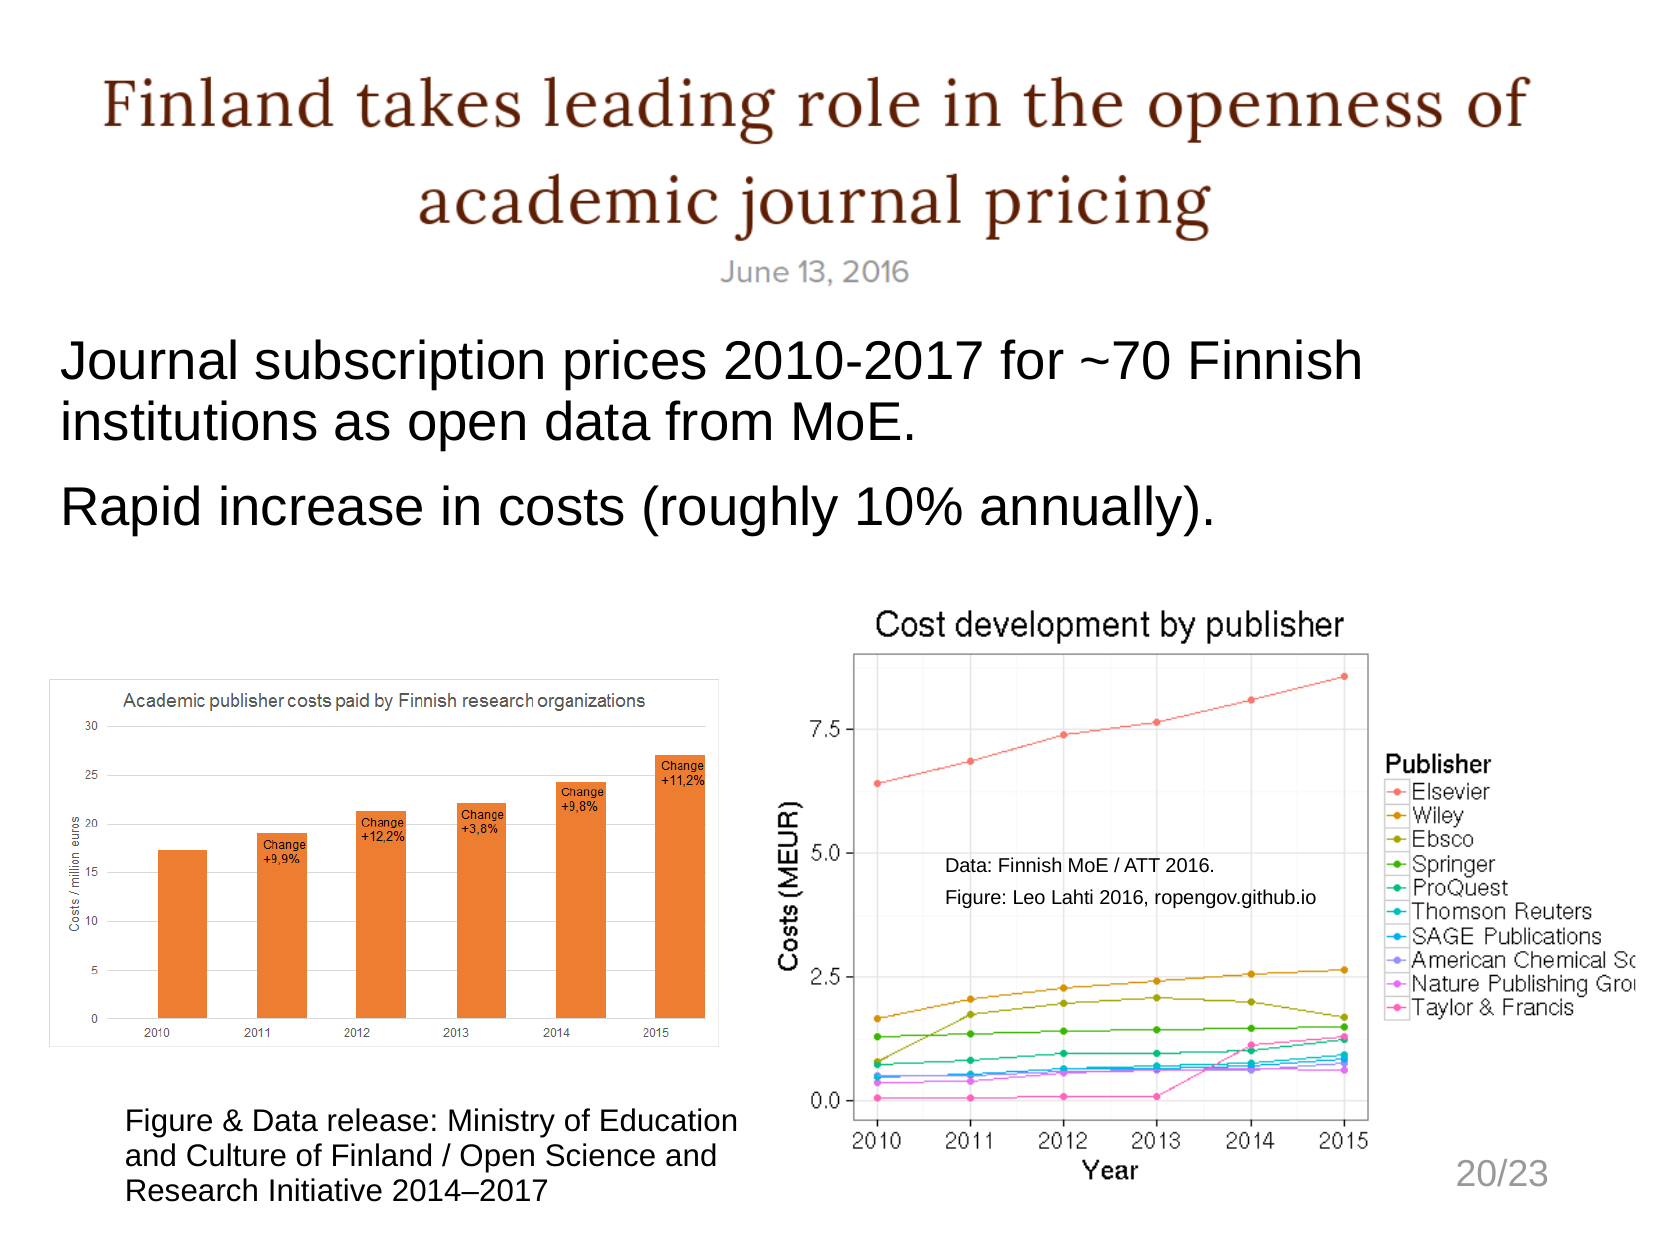

Journal subscription prices 2010-2017 for ~70 Finnish institutions as open data from MoE.
Rapid increase in costs (roughly 10% annually).
Data: Finnish MoE / ATT 2016.
Figure: Leo Lahti 2016, ropengov.github.io
Figure & Data release: Ministry of Education and Culture of Finland / Open Science and Research Initiative 2014–2017